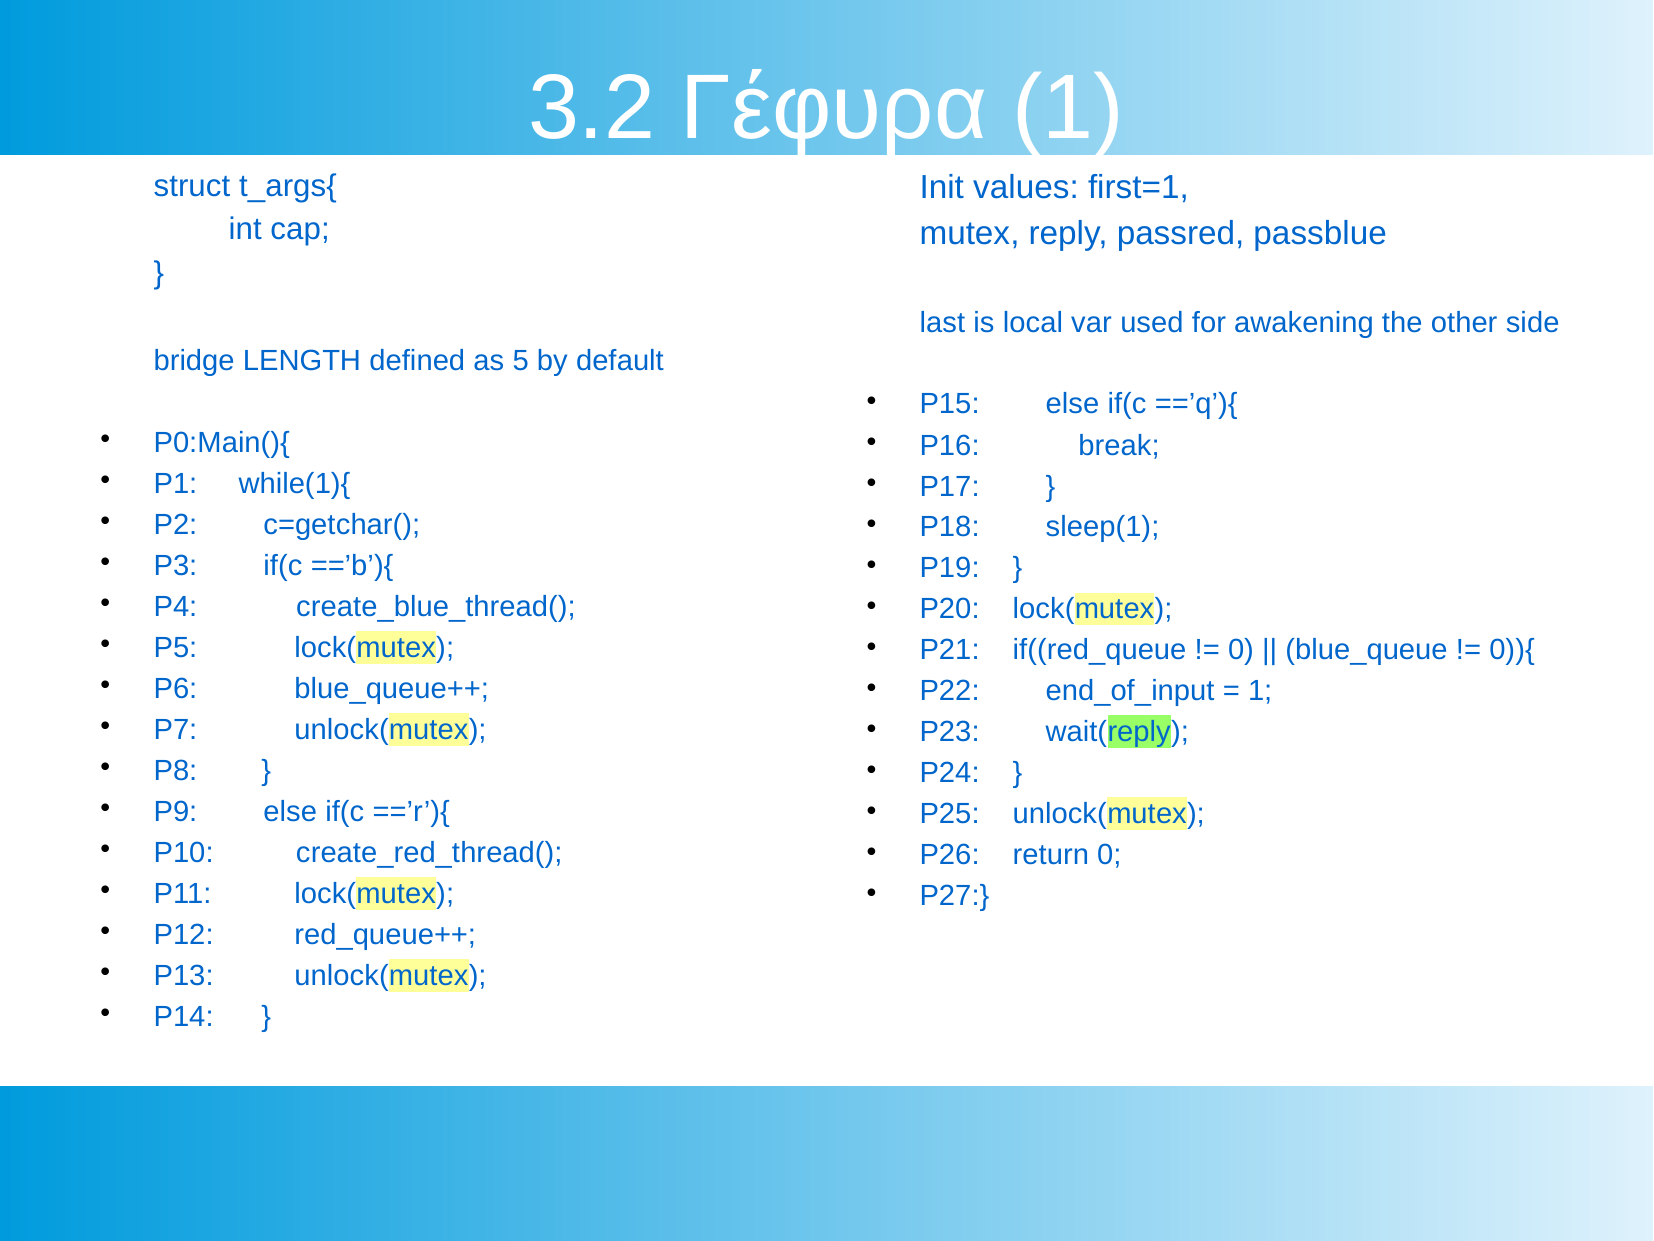

3.2 Γέφυρα (1)
struct t_args{
	int cap;
}
bridge LENGTH defined as 5 by default
P0:Main(){
P1: while(1){
P2: c=getchar();
P3: if(c ==’b’){
P4: create_blue_thread();
P5:	 lock(mutex);
P6:	 blue_queue++;
P7:	 unlock(mutex);
P8:	 }
P9: else if(c ==’r’){
P10: create_red_thread();
P11:	 lock(mutex);
P12:	 red_queue++;
P13:	 unlock(mutex);
P14:	 }
Init values: first=1,
mutex, reply, passred, passblue
last is local var used for awakening the other side
P15: else if(c ==’q’){
P16: break;
P17: }
P18: sleep(1);
P19: }
P20: lock(mutex);
P21: if((red_queue != 0) || (blue_queue != 0)){
P22: end_of_input = 1;
P23: wait(reply);
P24: }
P25: unlock(mutex);
P26: return 0;
P27:}